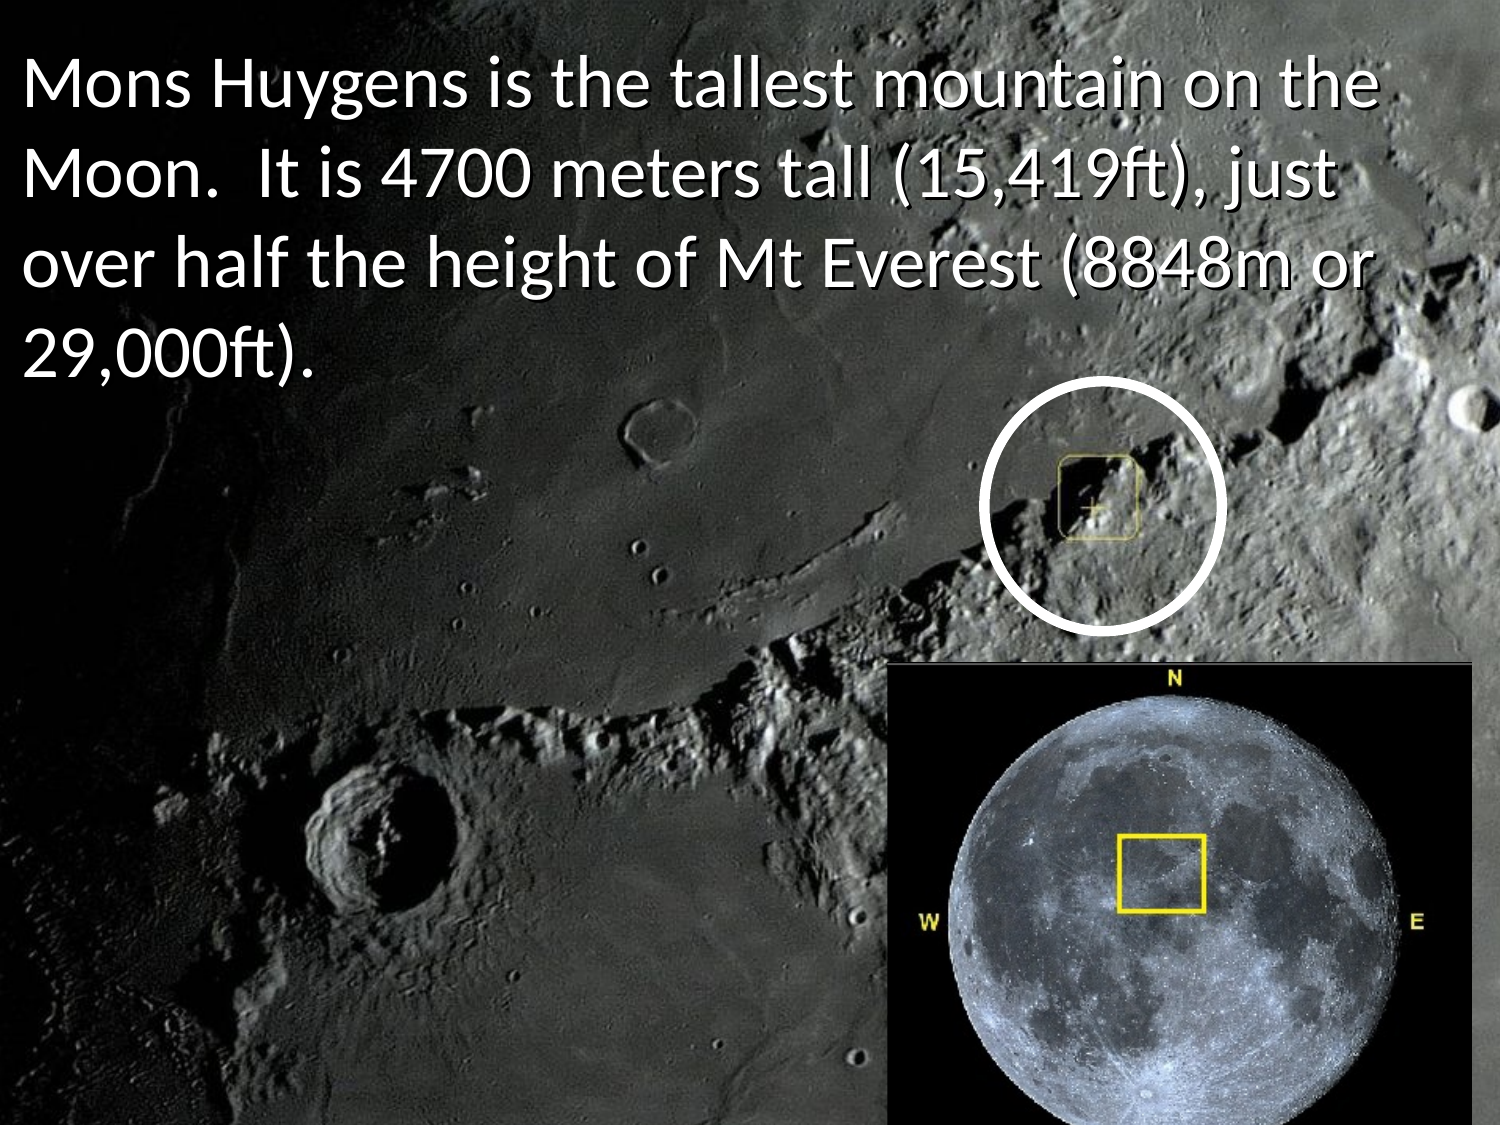

Mons Huygens is the tallest mountain on the Moon. It is 4700 meters tall (15,419ft), just over half the height of Mt Everest (8848m or 29,000ft).